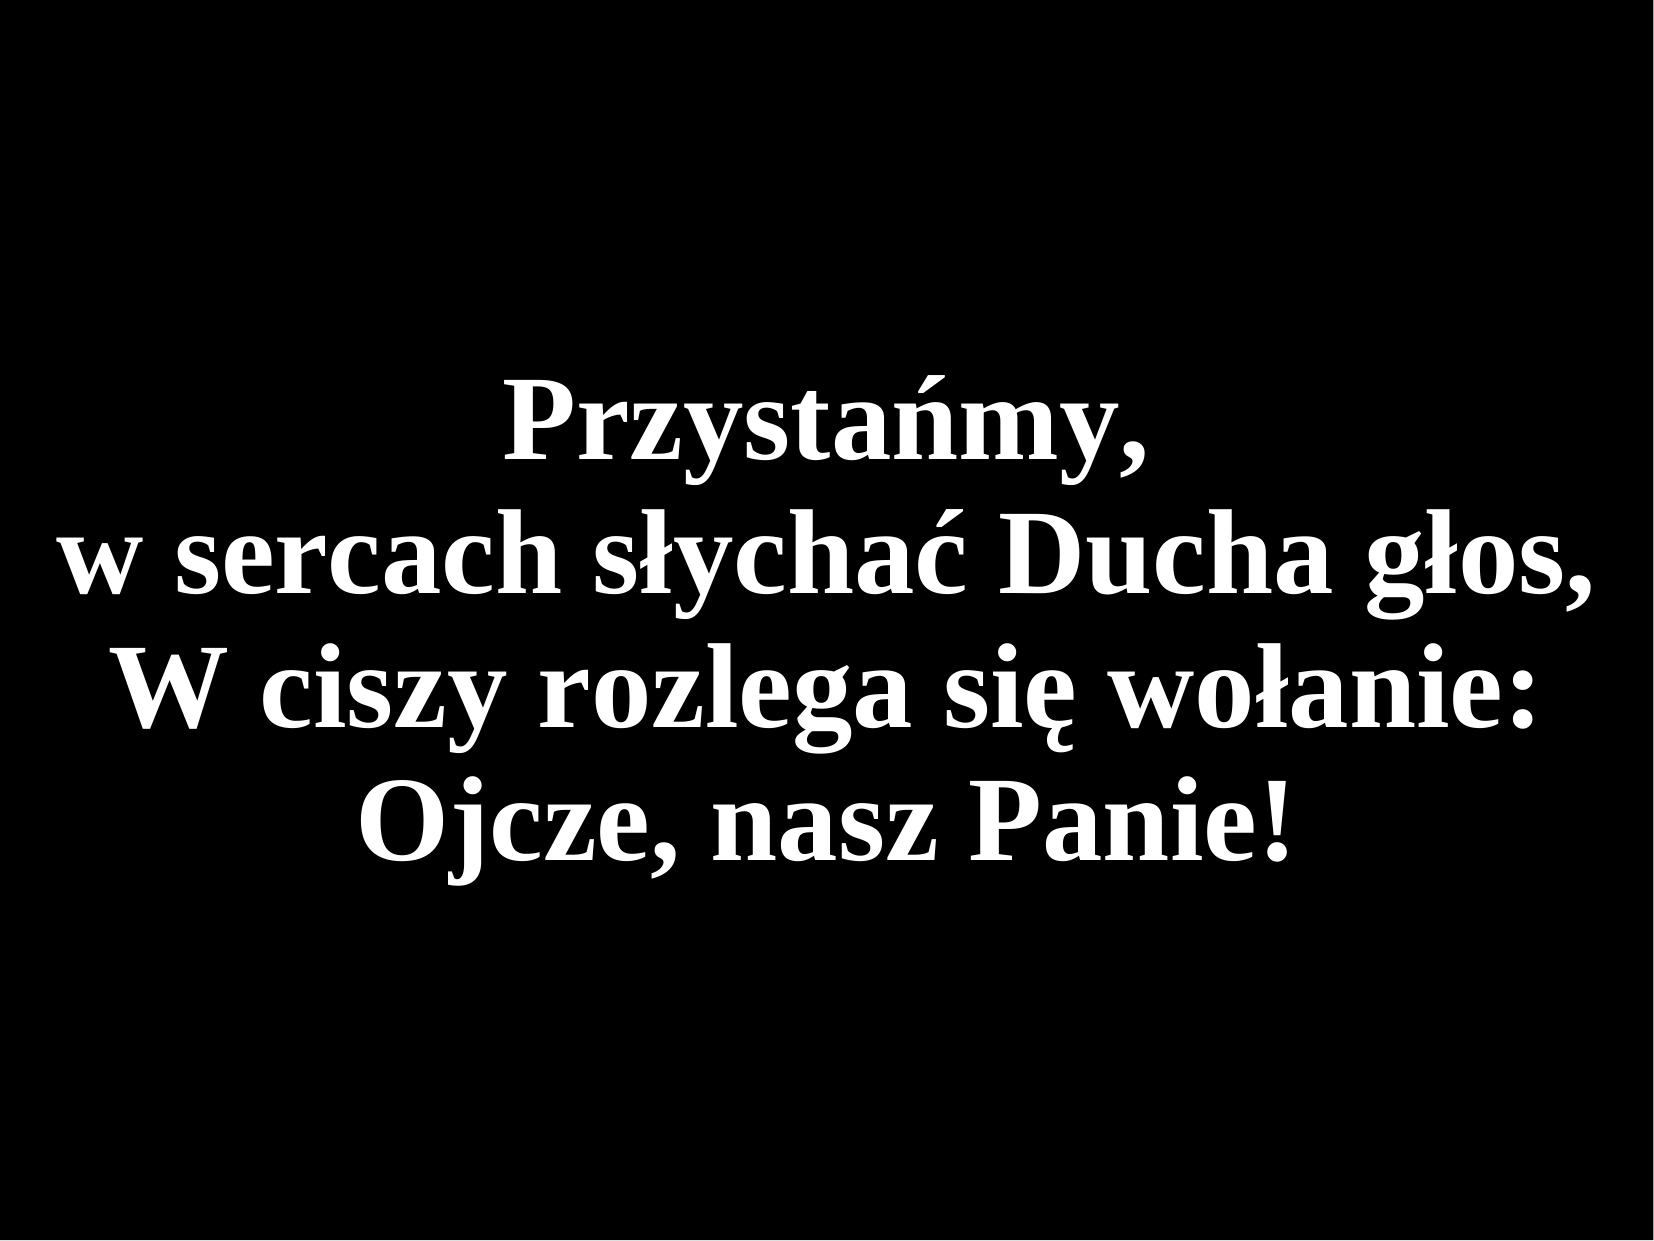

# Przystańmy, w sercach słychać Ducha głos, W ciszy rozlega się wołanie: Ojcze, nasz Panie!